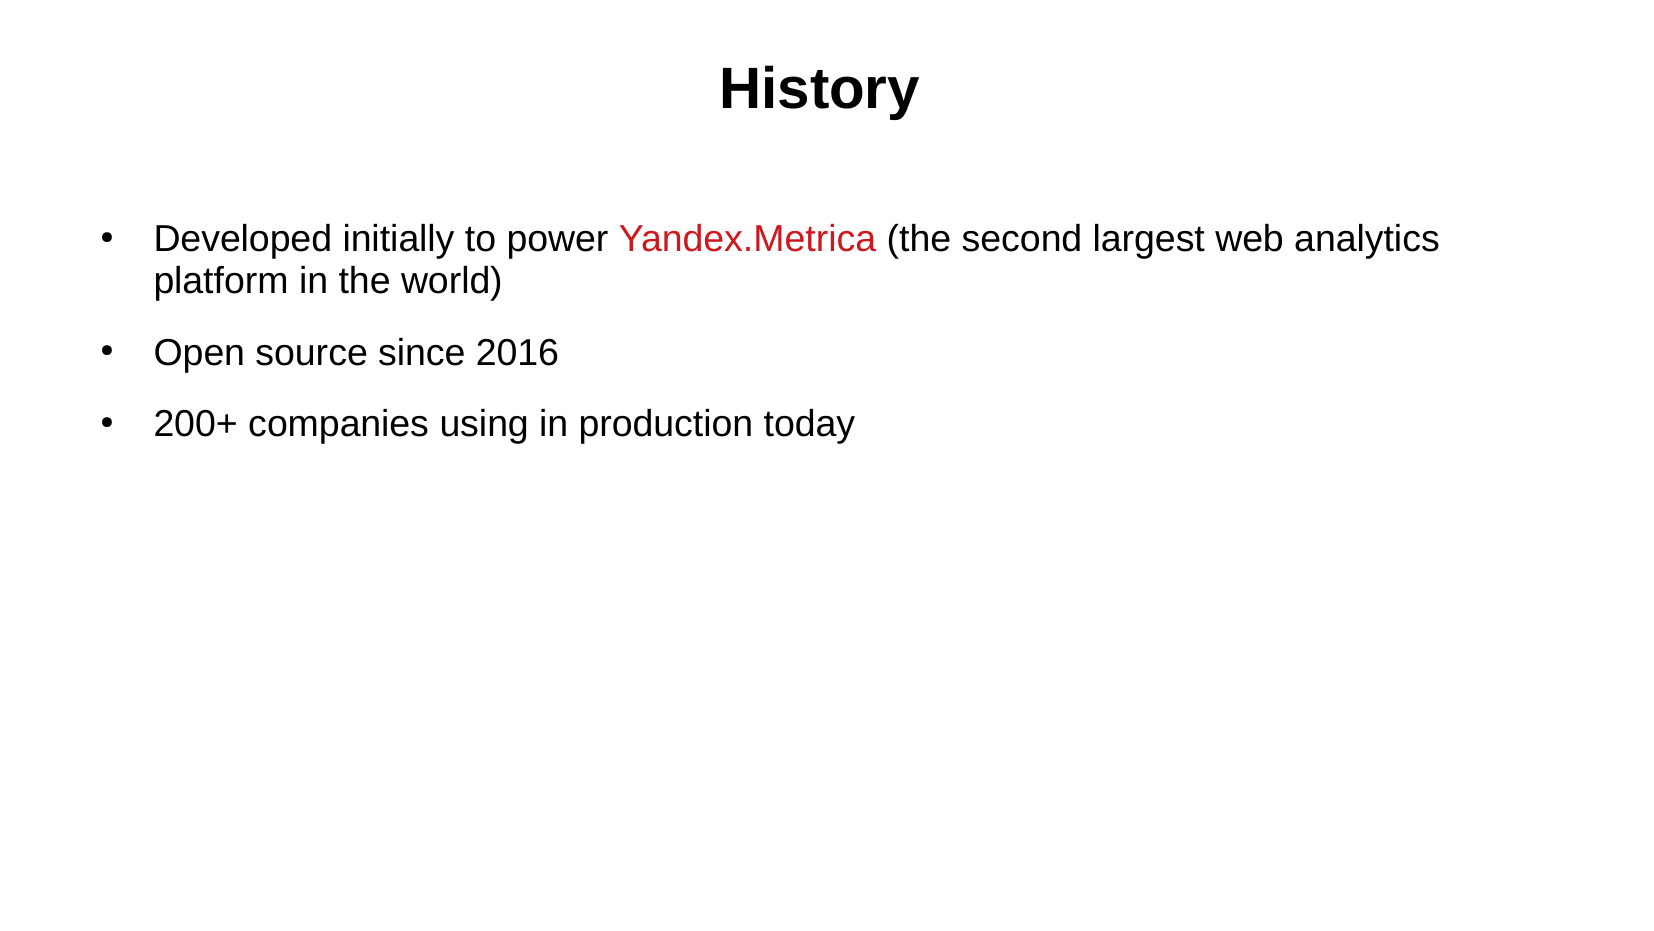

History
# Developed initially to power Yandex.Metrica (the second largest web analytics platform in the world)
Open source since 2016
200+ companies using in production today